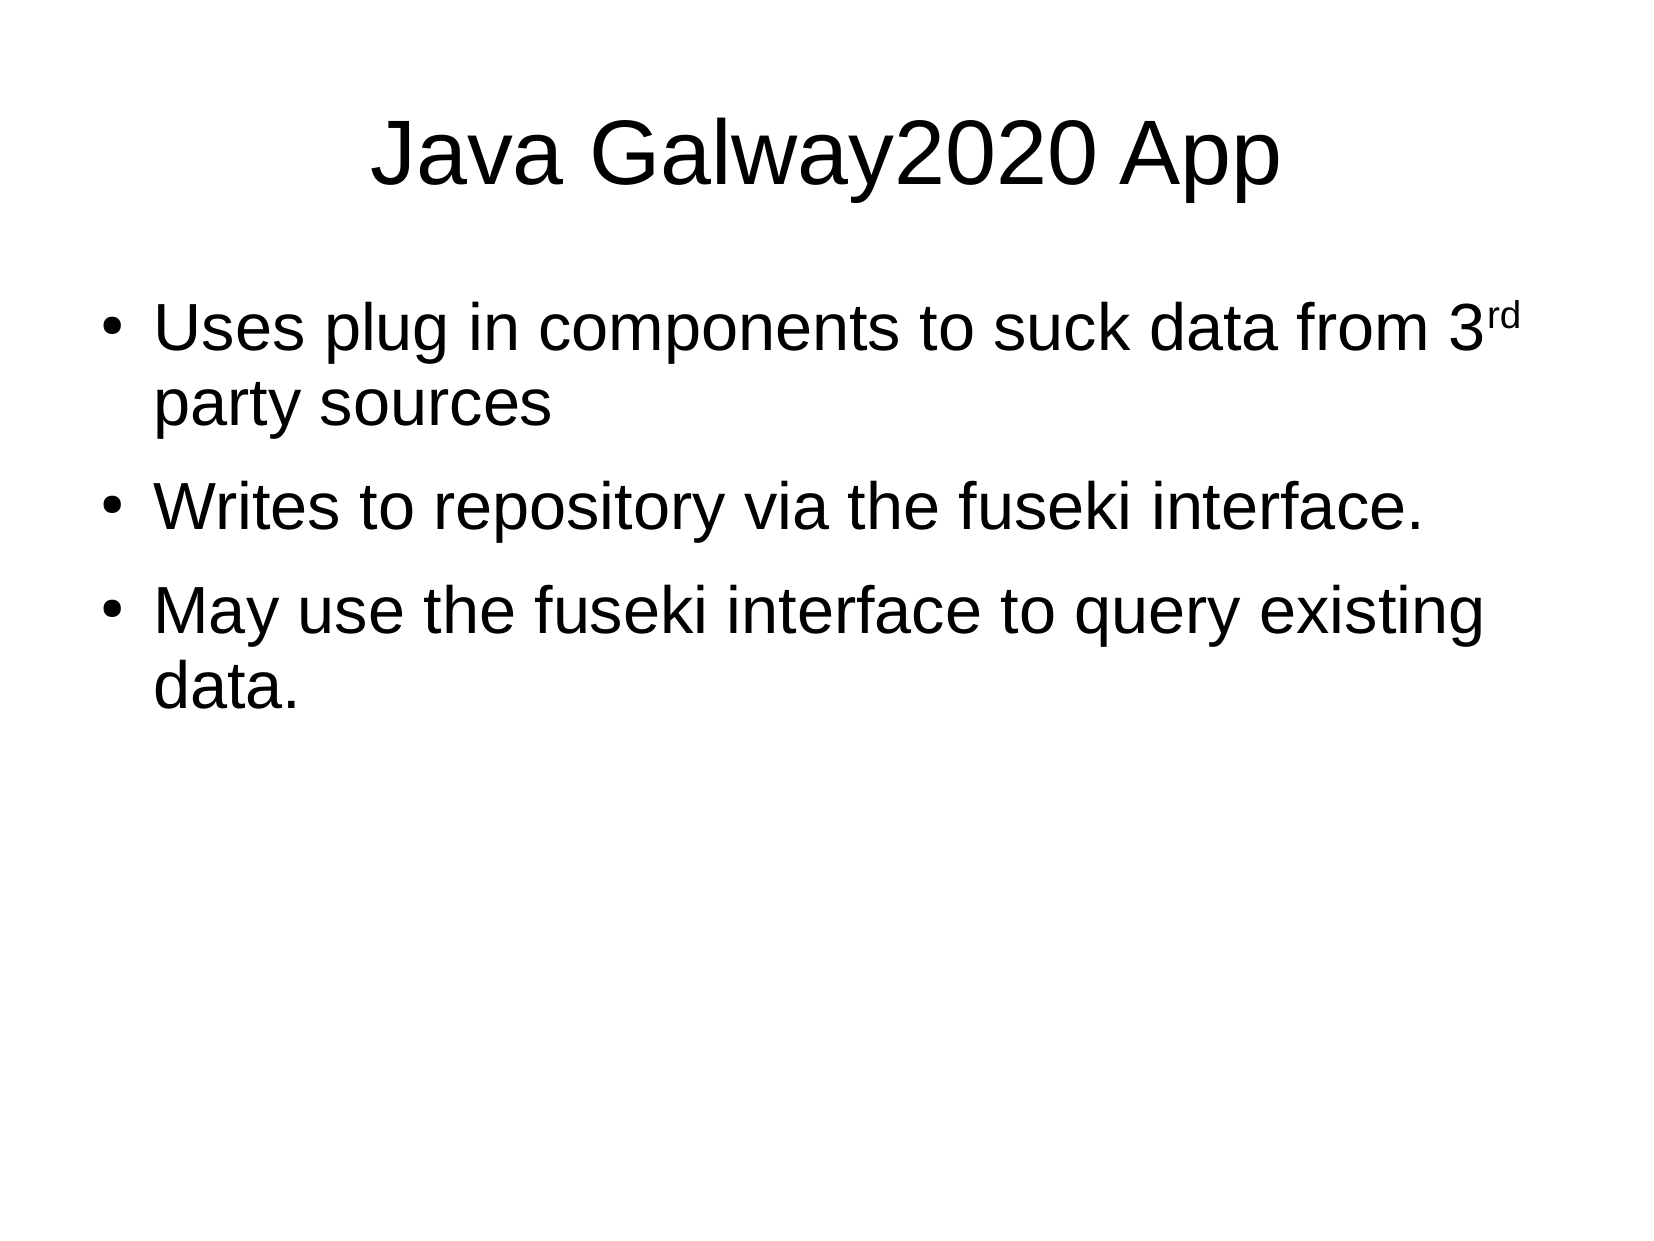

# Java Galway2020 App
Uses plug in components to suck data from 3rd party sources
Writes to repository via the fuseki interface.
May use the fuseki interface to query existing data.